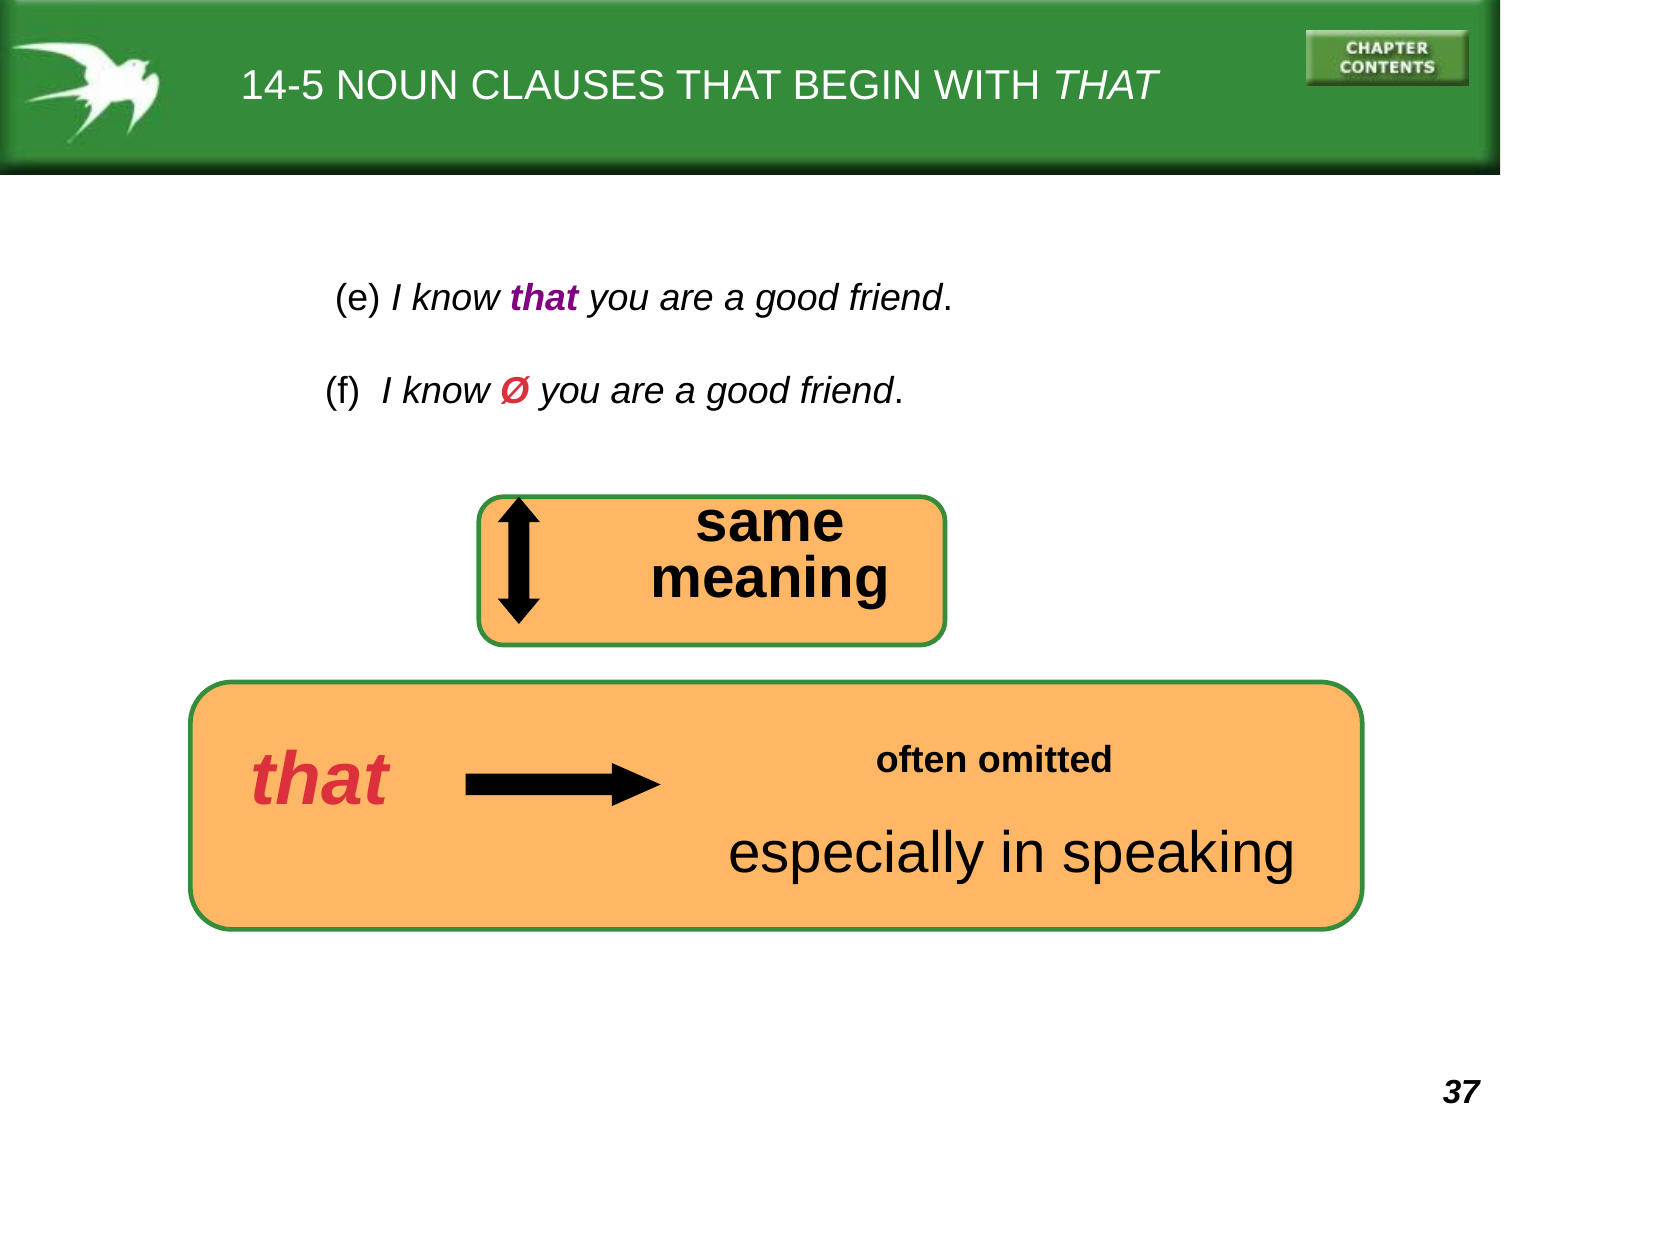

14-5 NOUN CLAUSES THAT BEGIN WITH THAT
(e) I know that you are a good friend.
(f) I know Ø you are a good friend.
same
meaning
that
often omitted
especially in speaking